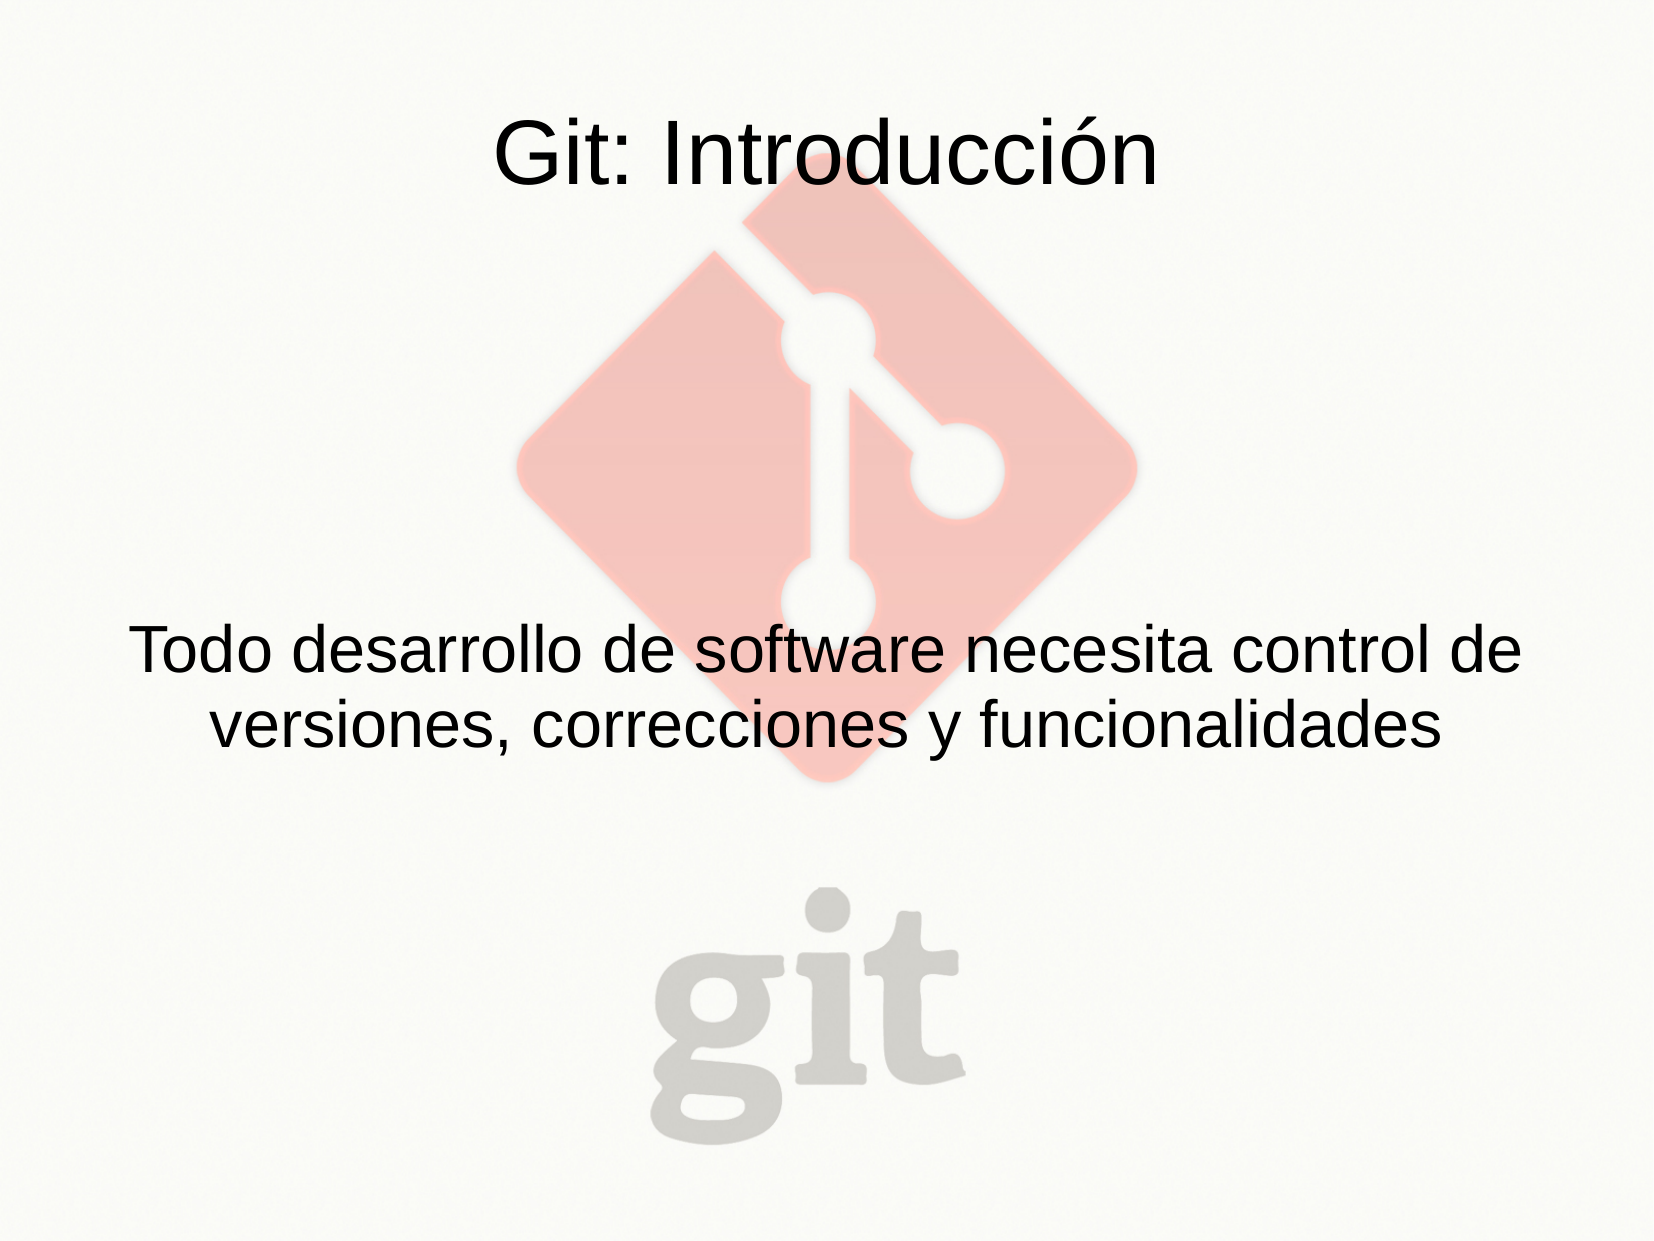

# Git: Introducción
Todo desarrollo de software necesita control de versiones, correcciones y funcionalidades